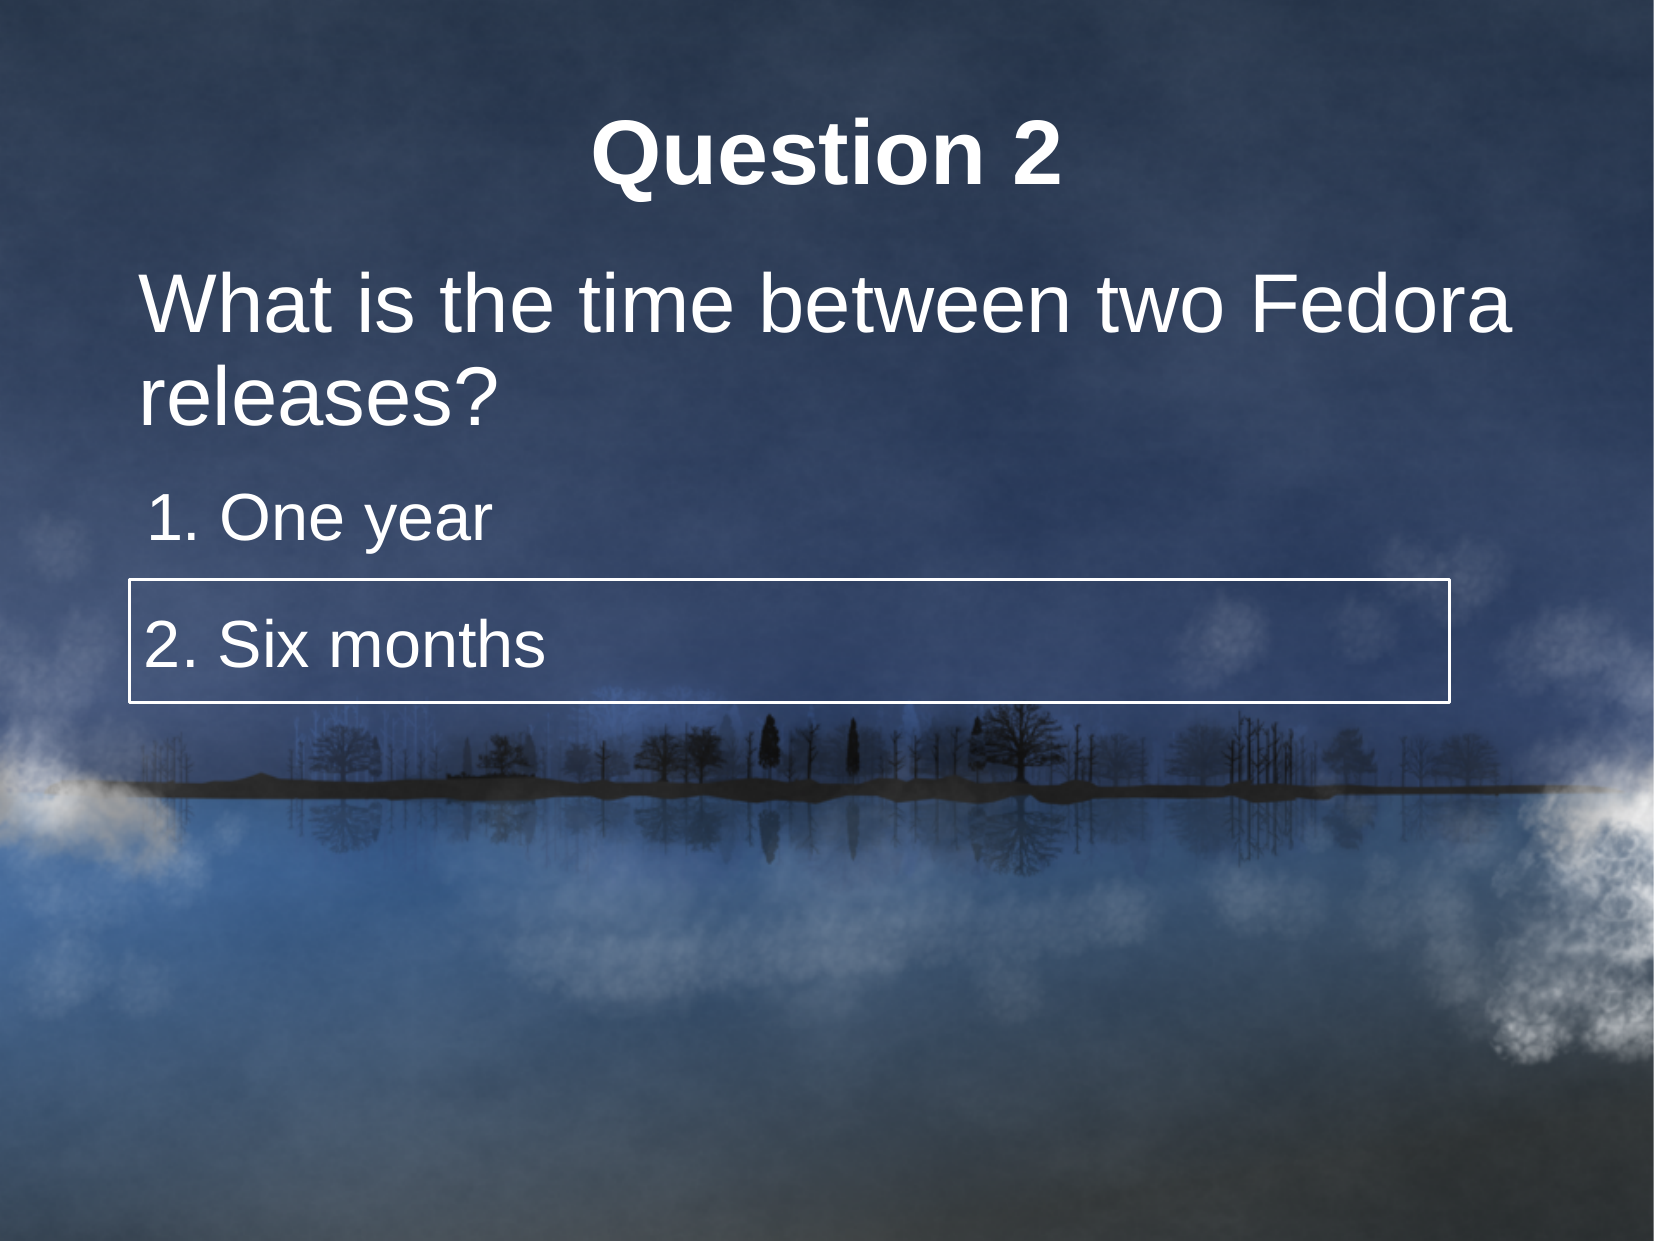

# Question 2
What is the time between two Fedora releases?
1. One year
2. Six months